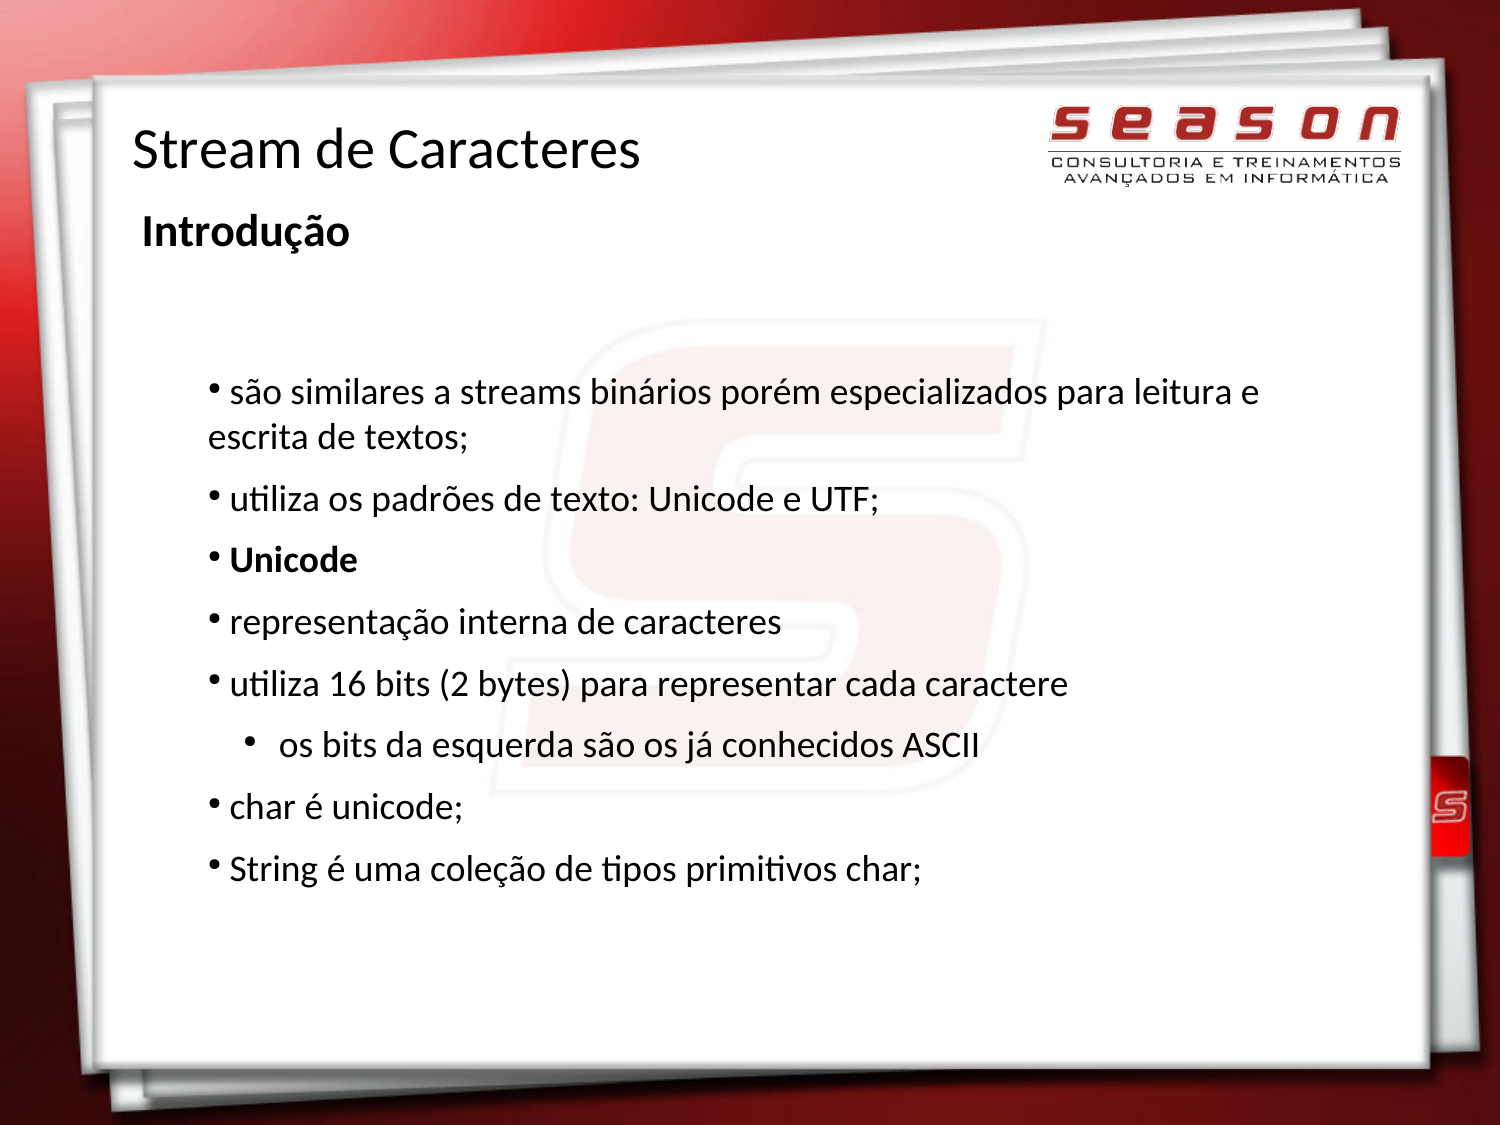

# Stream de Caracteres
Introdução
 são similares a streams binários porém especializados para leitura e escrita de textos;
 utiliza os padrões de texto: Unicode e UTF;
 Unicode
 representação interna de caracteres
 utiliza 16 bits (2 bytes) para representar cada caractere
os bits da esquerda são os já conhecidos ASCII
 char é unicode;
 String é uma coleção de tipos primitivos char;